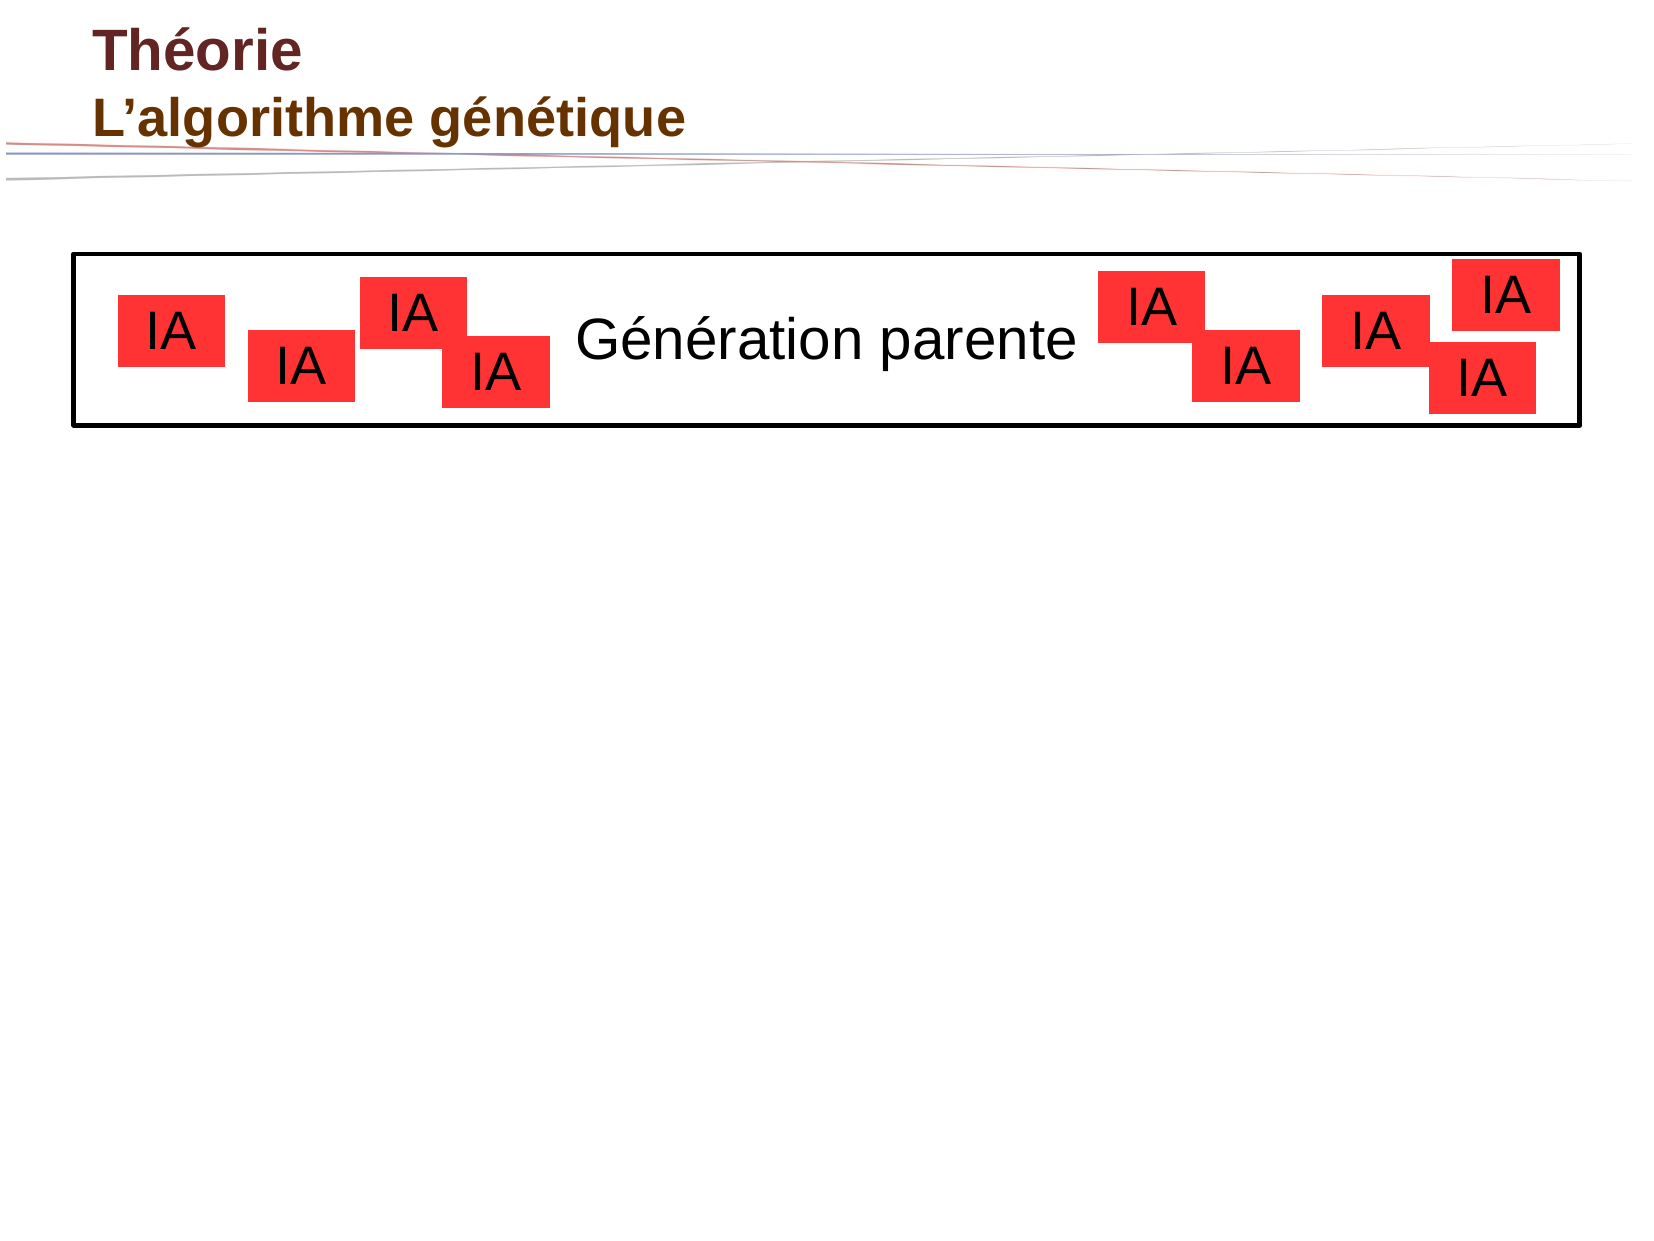

# Théorie L’algorithme génétique
Génération parente
IA
IA
IA
IA
IA
IA
IA
IA
IA